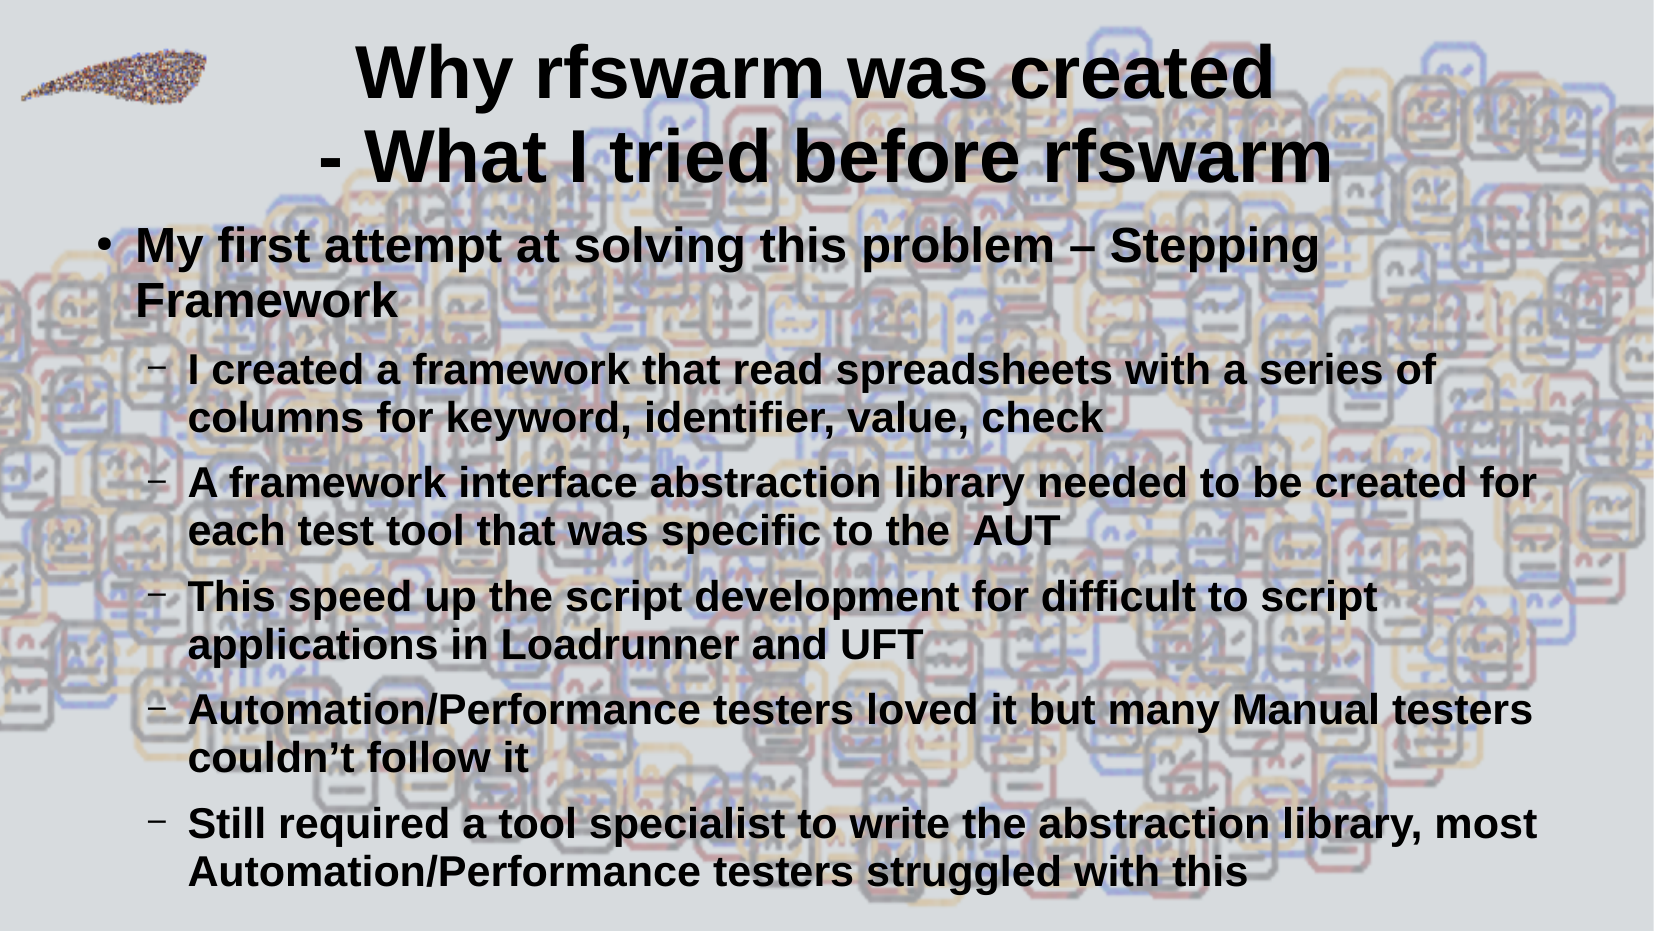

# Why rfswarm was created - What I tried before rfswarm
My first attempt at solving this problem – Stepping Framework
I created a framework that read spreadsheets with a series of columns for keyword, identifier, value, check
A framework interface abstraction library needed to be created for each test tool that was specific to the AUT
This speed up the script development for difficult to script applications in Loadrunner and UFT
Automation/Performance testers loved it but many Manual testers couldn’t follow it
Still required a tool specialist to write the abstraction library, most Automation/Performance testers struggled with this